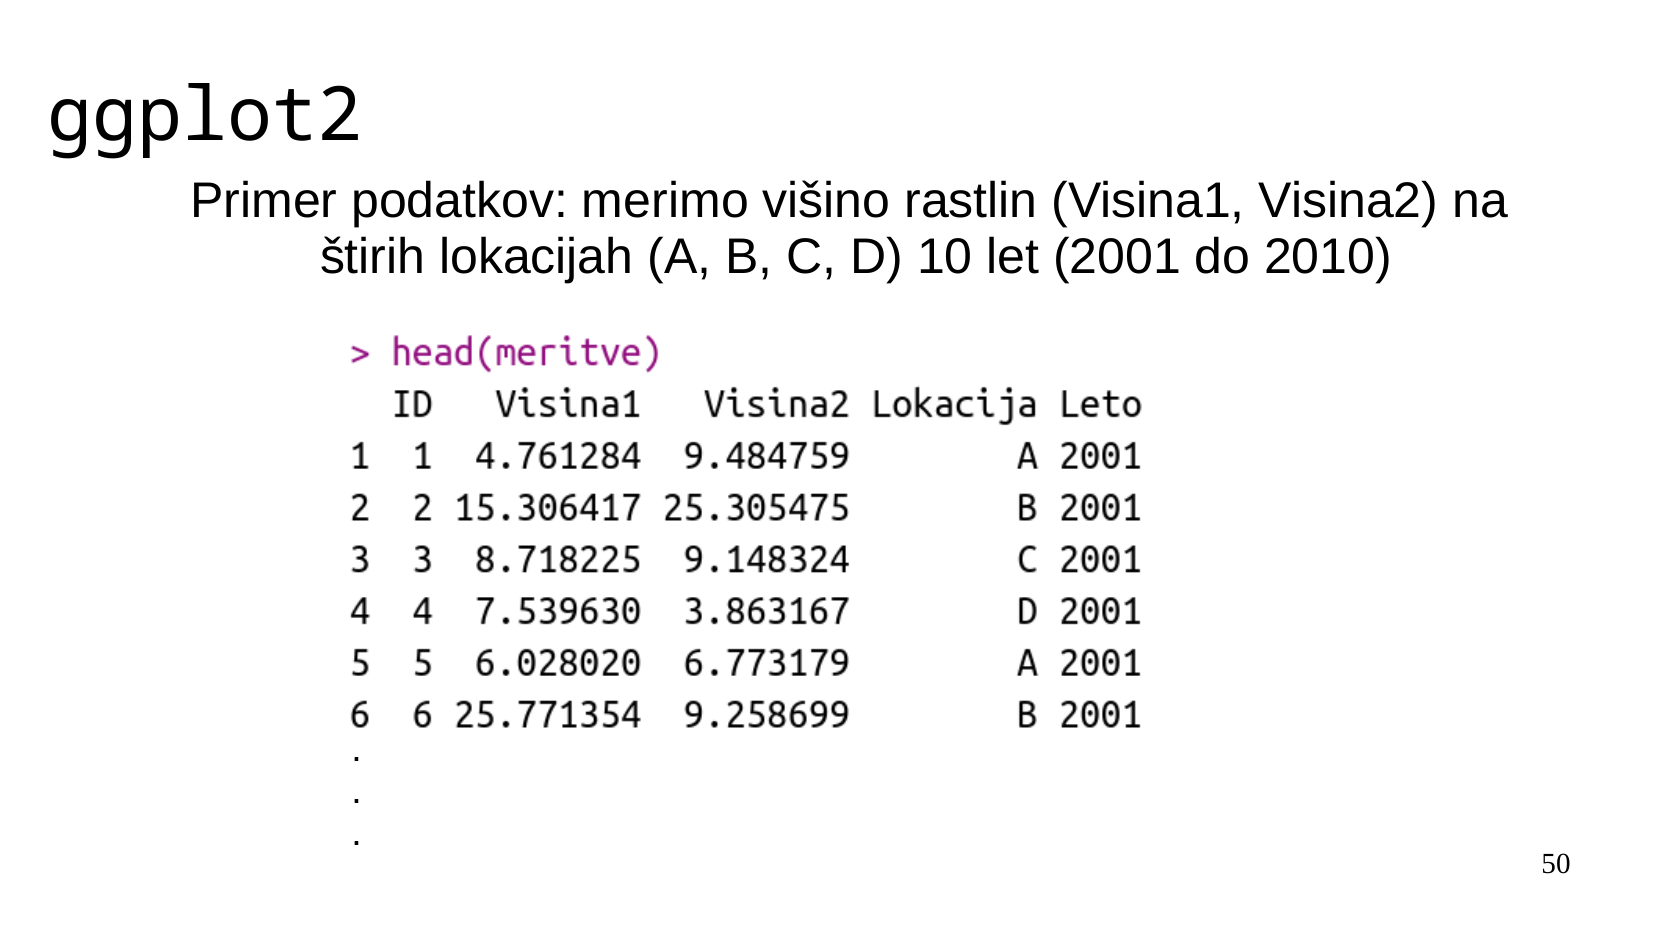

# ggplot2
Primer podatkov: merimo višino rastlin (Visina1, Visina2) na
štirih lokacijah (A, B, C, D) 10 let (2001 do 2010)
.
.
.
50